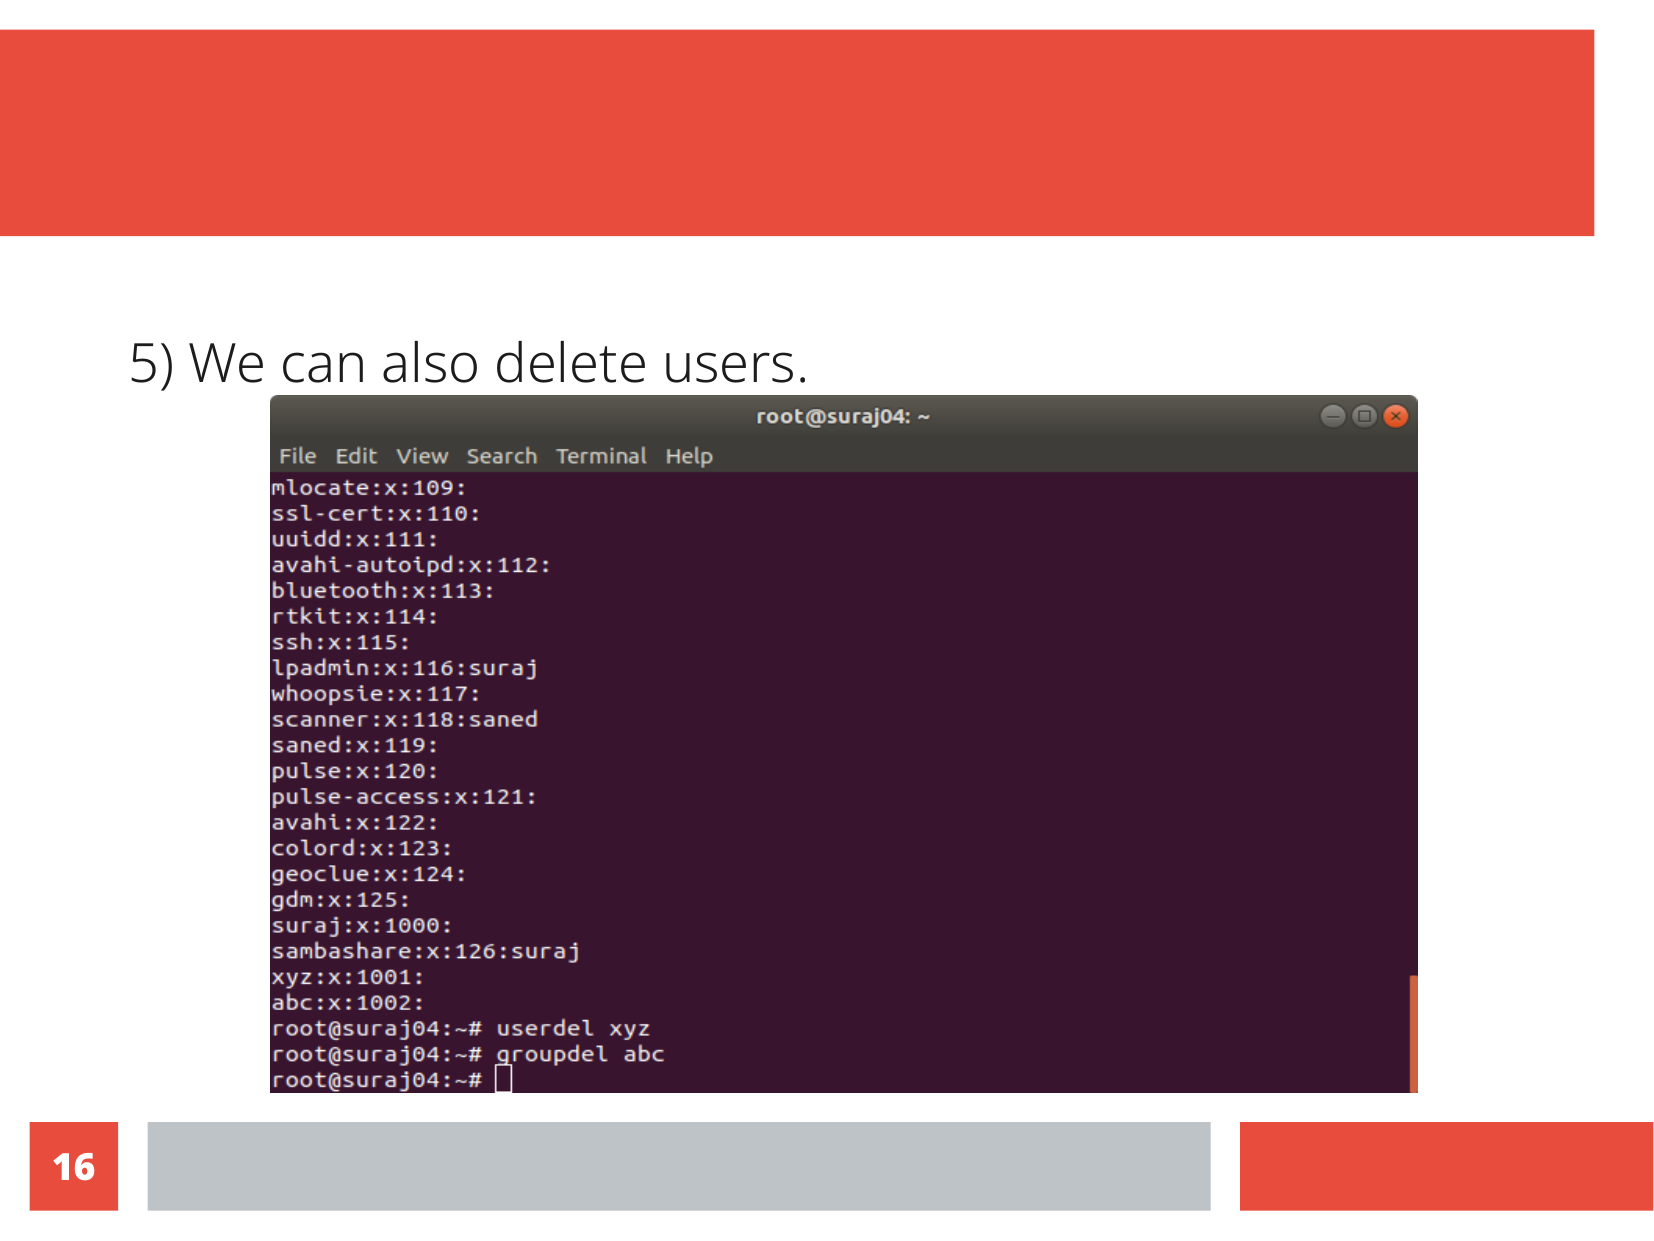

#
 5) We can also delete users.
16